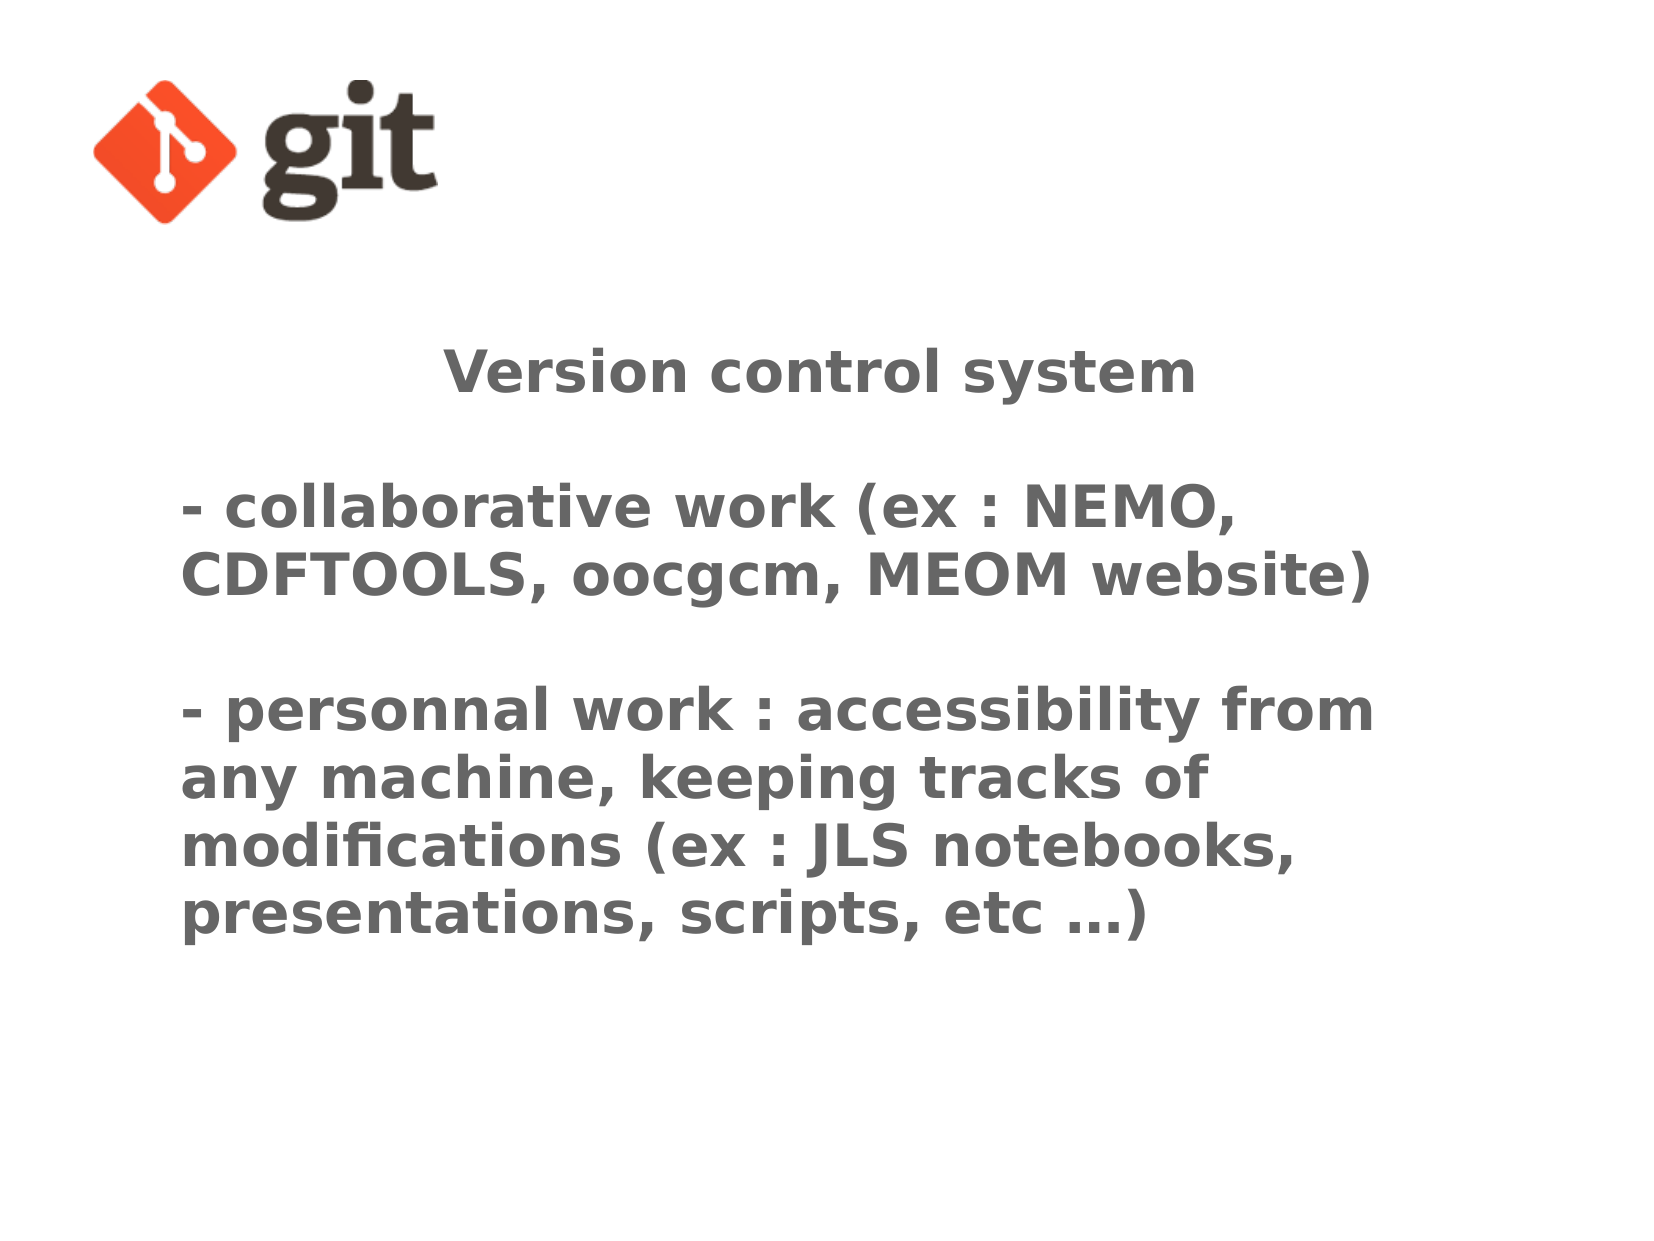

Version control system
- collaborative work (ex : NEMO, CDFTOOLS, oocgcm, MEOM website)
- personnal work : accessibility from any machine, keeping tracks of modifications (ex : JLS notebooks, presentations, scripts, etc …)